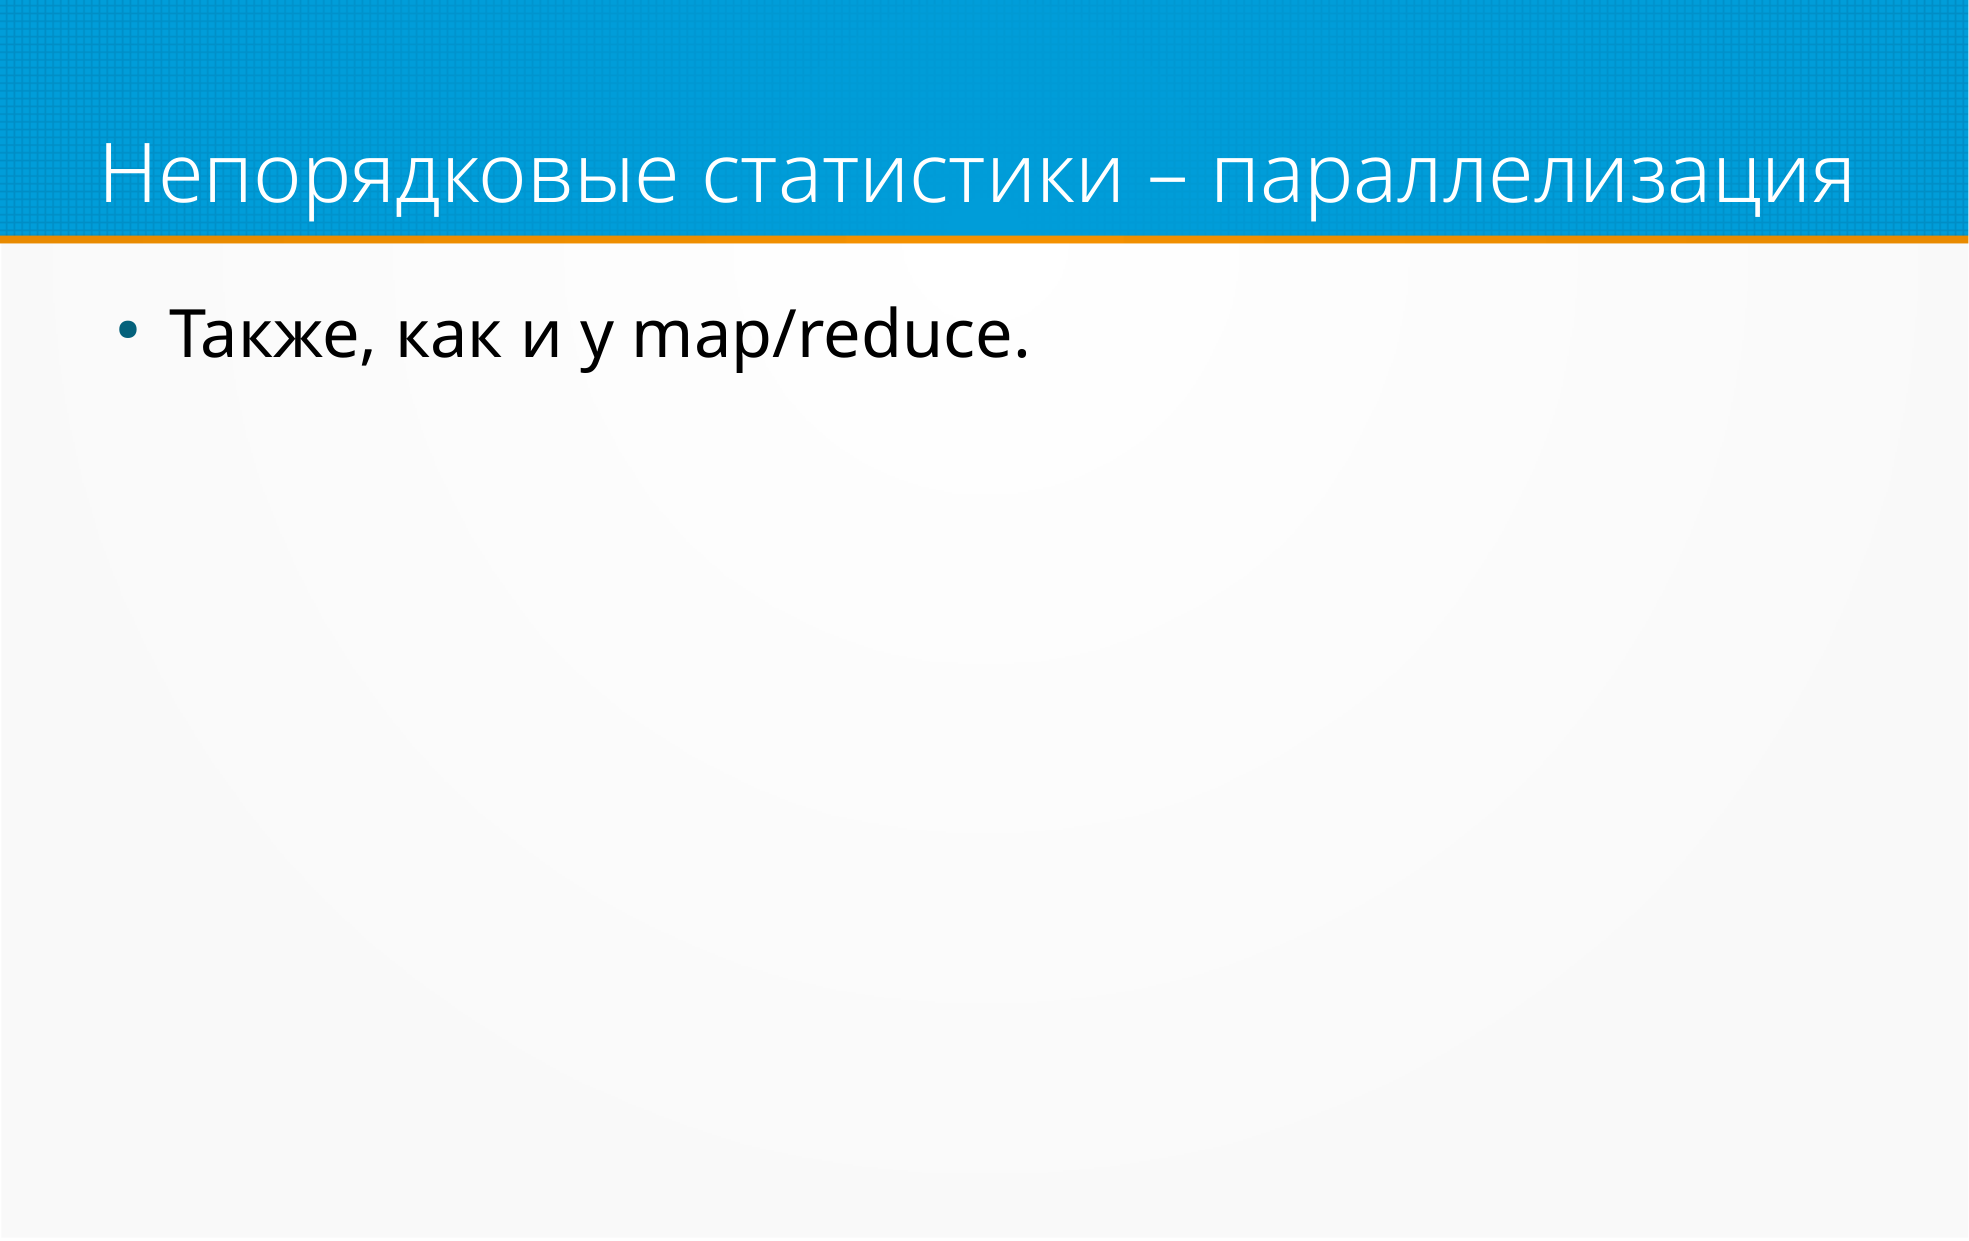

# Непорядковые статистики – параллелизация
Также, как и у map/reduce.